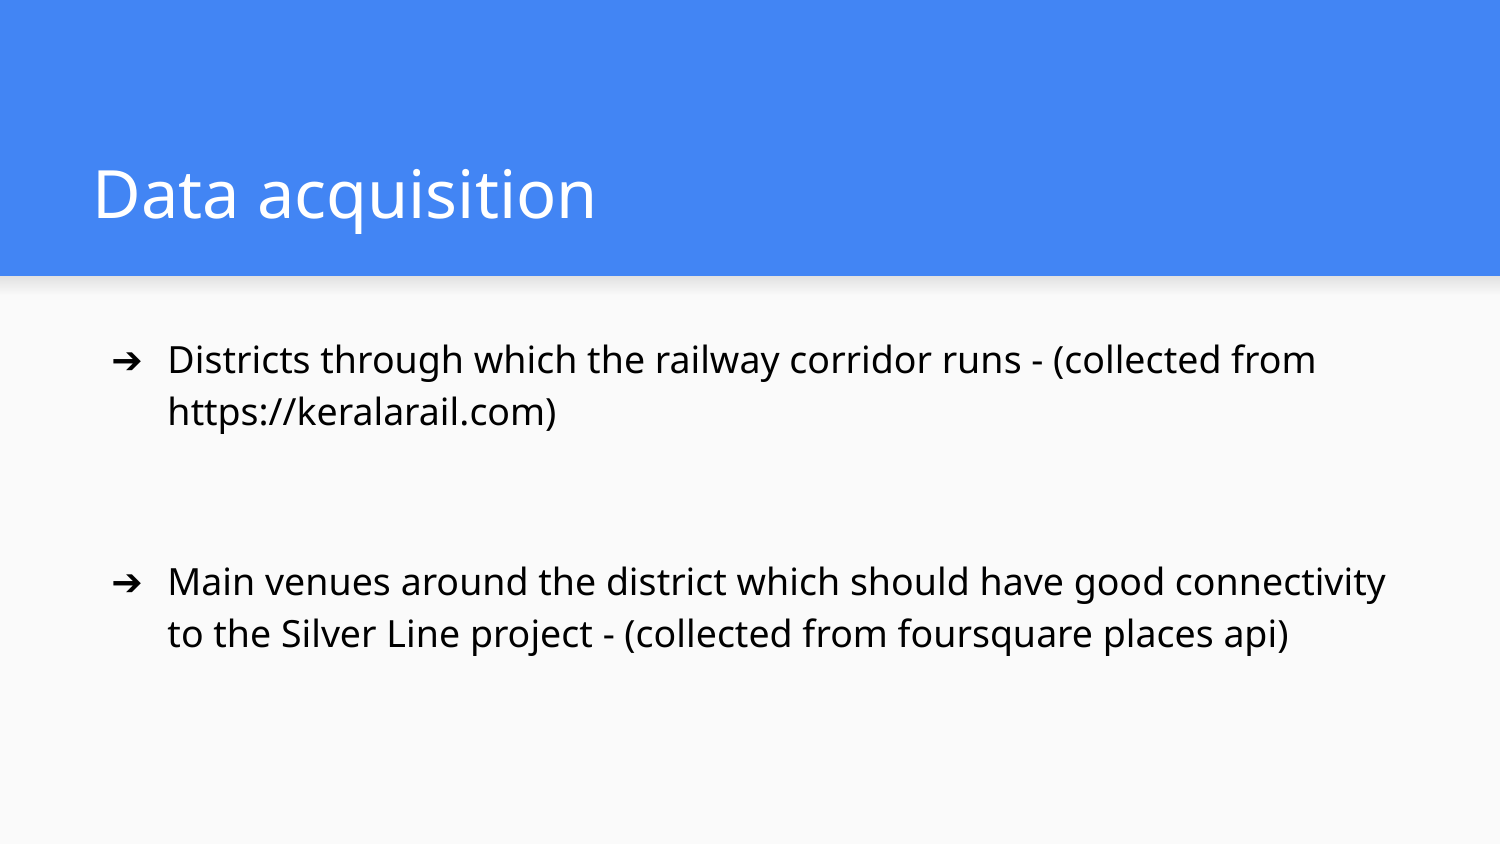

# Data acquisition
Districts through which the railway corridor runs - (collected from https://keralarail.com)
Main venues around the district which should have good connectivity to the Silver Line project - (collected from foursquare places api)